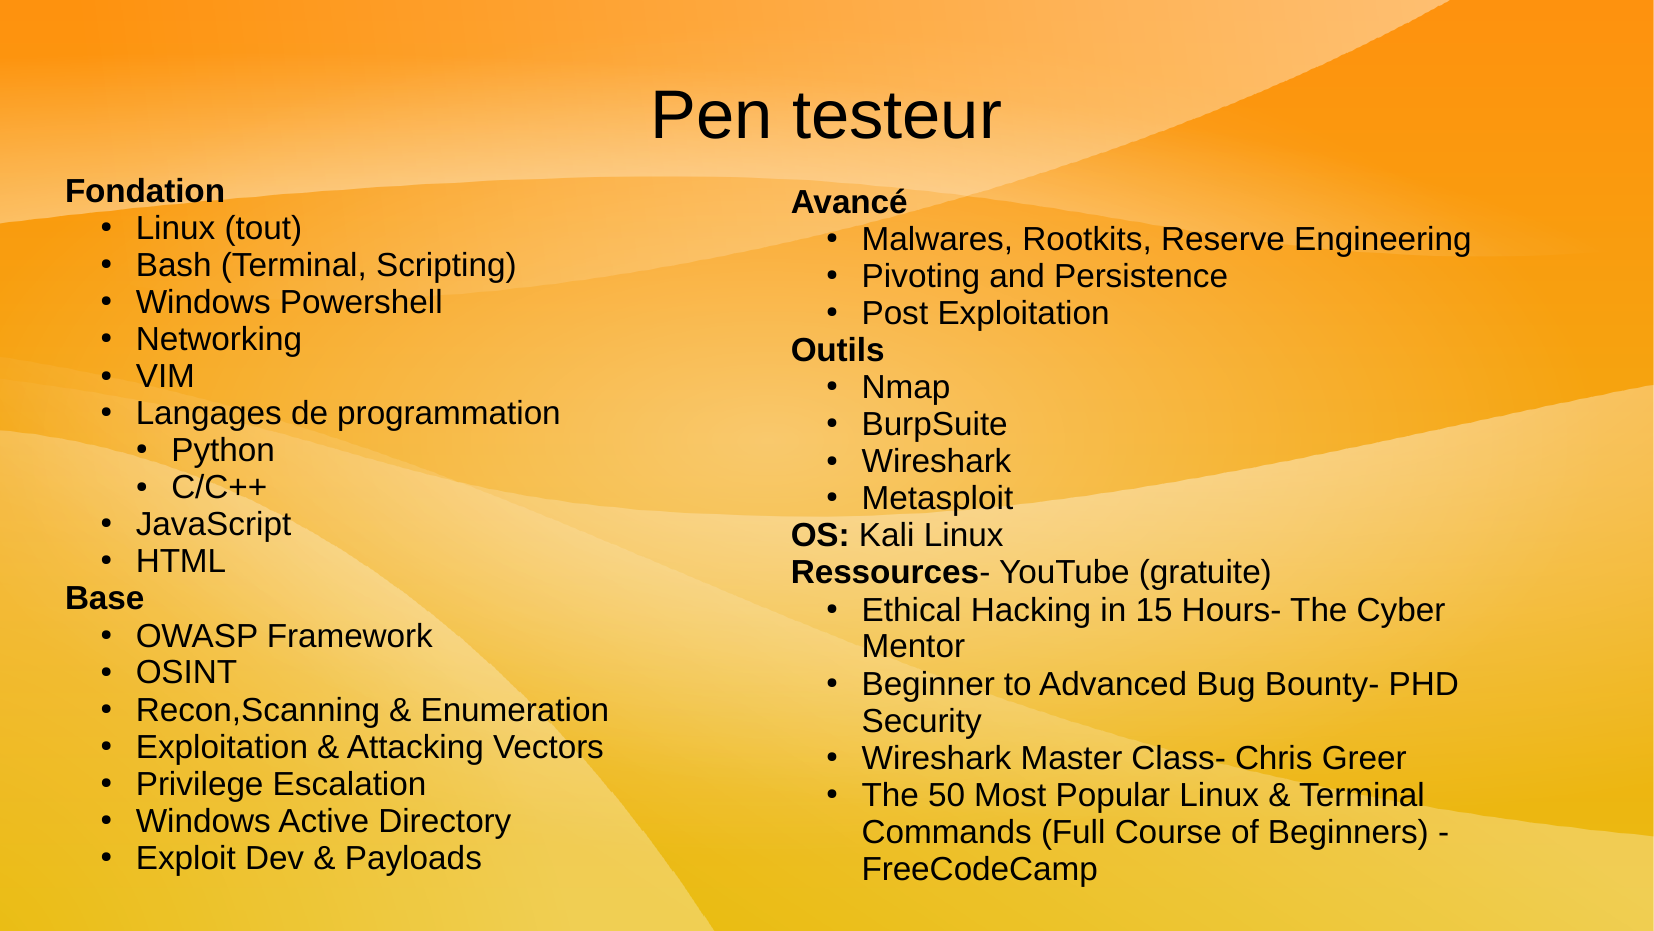

# Pen testeur
Fondation
Linux (tout)
Bash (Terminal, Scripting)
Windows Powershell
Networking
VIM
Langages de programmation
Python
C/C++
JavaScript
HTML
Base
OWASP Framework
OSINT
Recon,Scanning & Enumeration
Exploitation & Attacking Vectors
Privilege Escalation
Windows Active Directory
Exploit Dev & Payloads
Avancé
Malwares, Rootkits, Reserve Engineering
Pivoting and Persistence
Post Exploitation
Outils
Nmap
BurpSuite
Wireshark
Metasploit
OS: Kali Linux
Ressources- YouTube (gratuite)
Ethical Hacking in 15 Hours- The Cyber Mentor
Beginner to Advanced Bug Bounty- PHD Security
Wireshark Master Class- Chris Greer
The 50 Most Popular Linux & Terminal Commands (Full Course of Beginners) - FreeCodeCamp